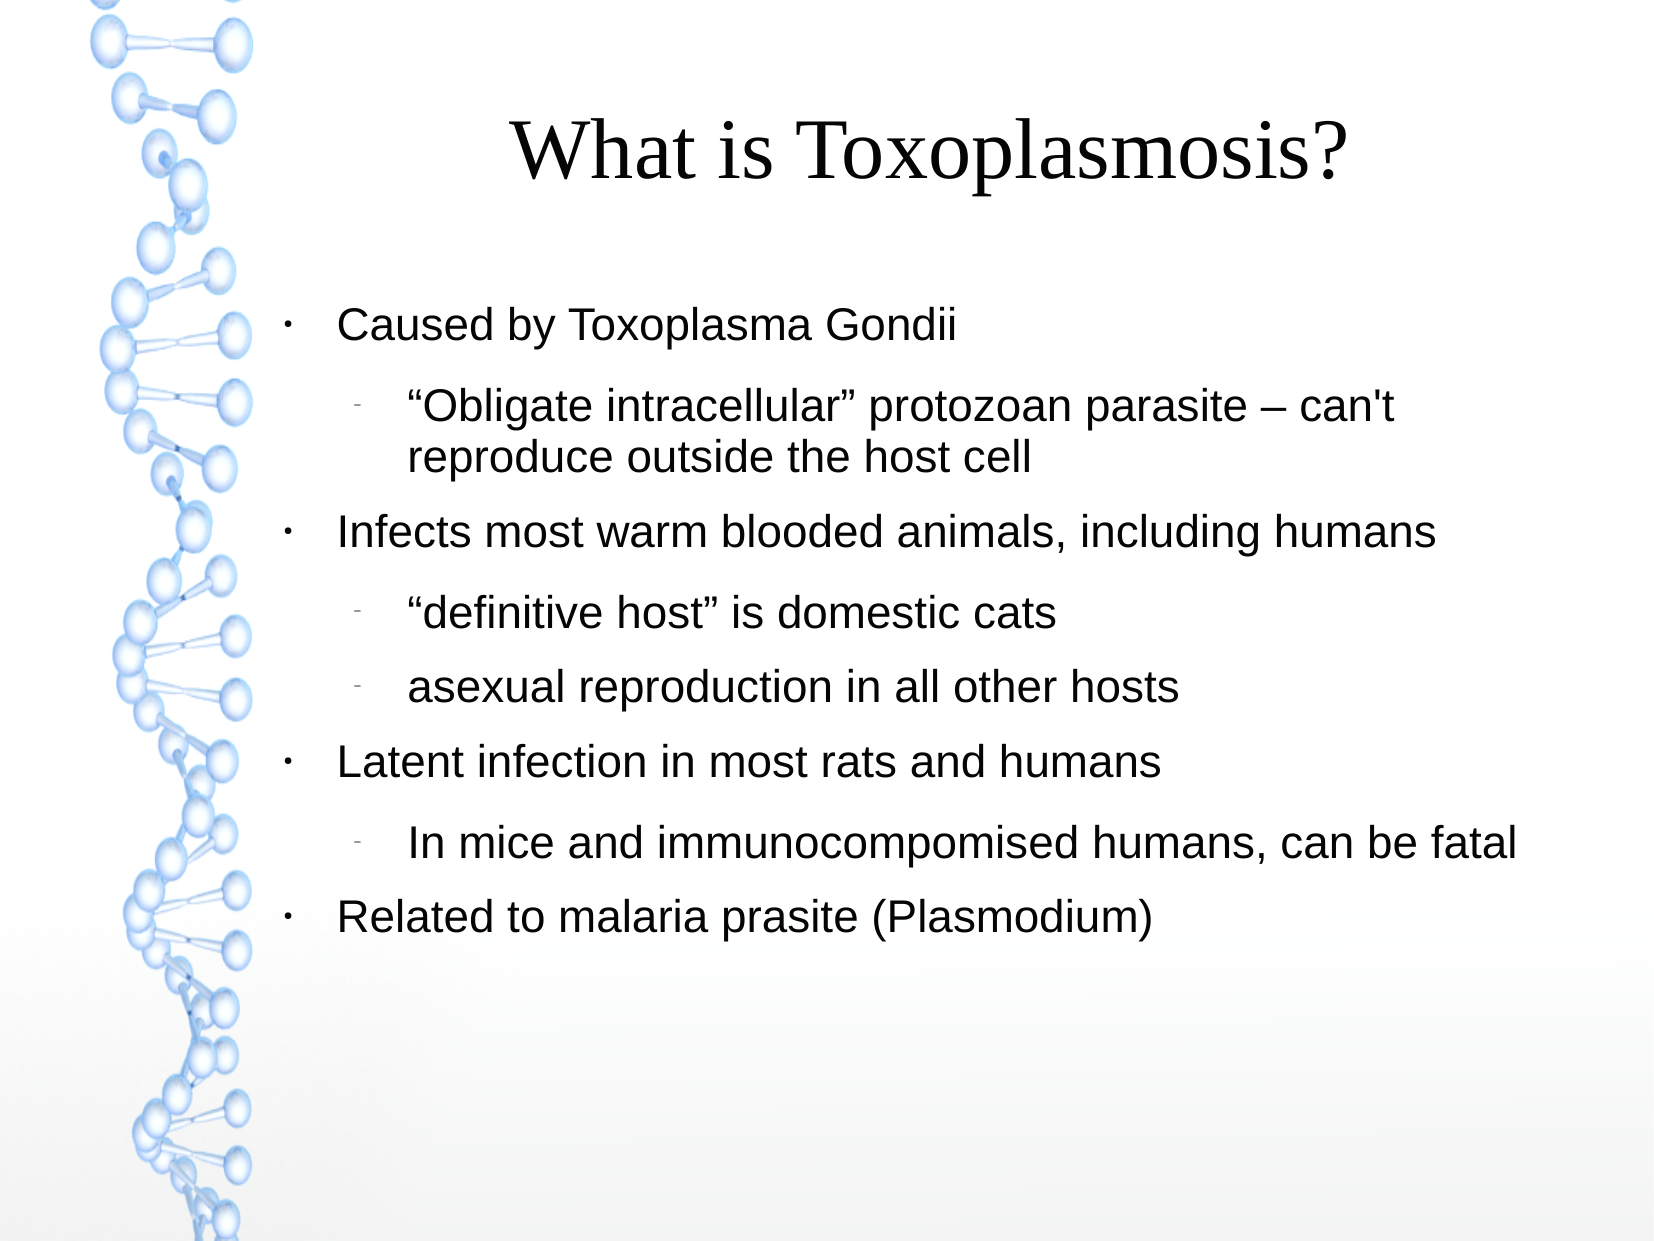

# What is Toxoplasmosis?
Caused by Toxoplasma Gondii
“Obligate intracellular” protozoan parasite – can't reproduce outside the host cell
Infects most warm blooded animals, including humans
“definitive host” is domestic cats
asexual reproduction in all other hosts
Latent infection in most rats and humans
In mice and immunocompomised humans, can be fatal
Related to malaria prasite (Plasmodium)